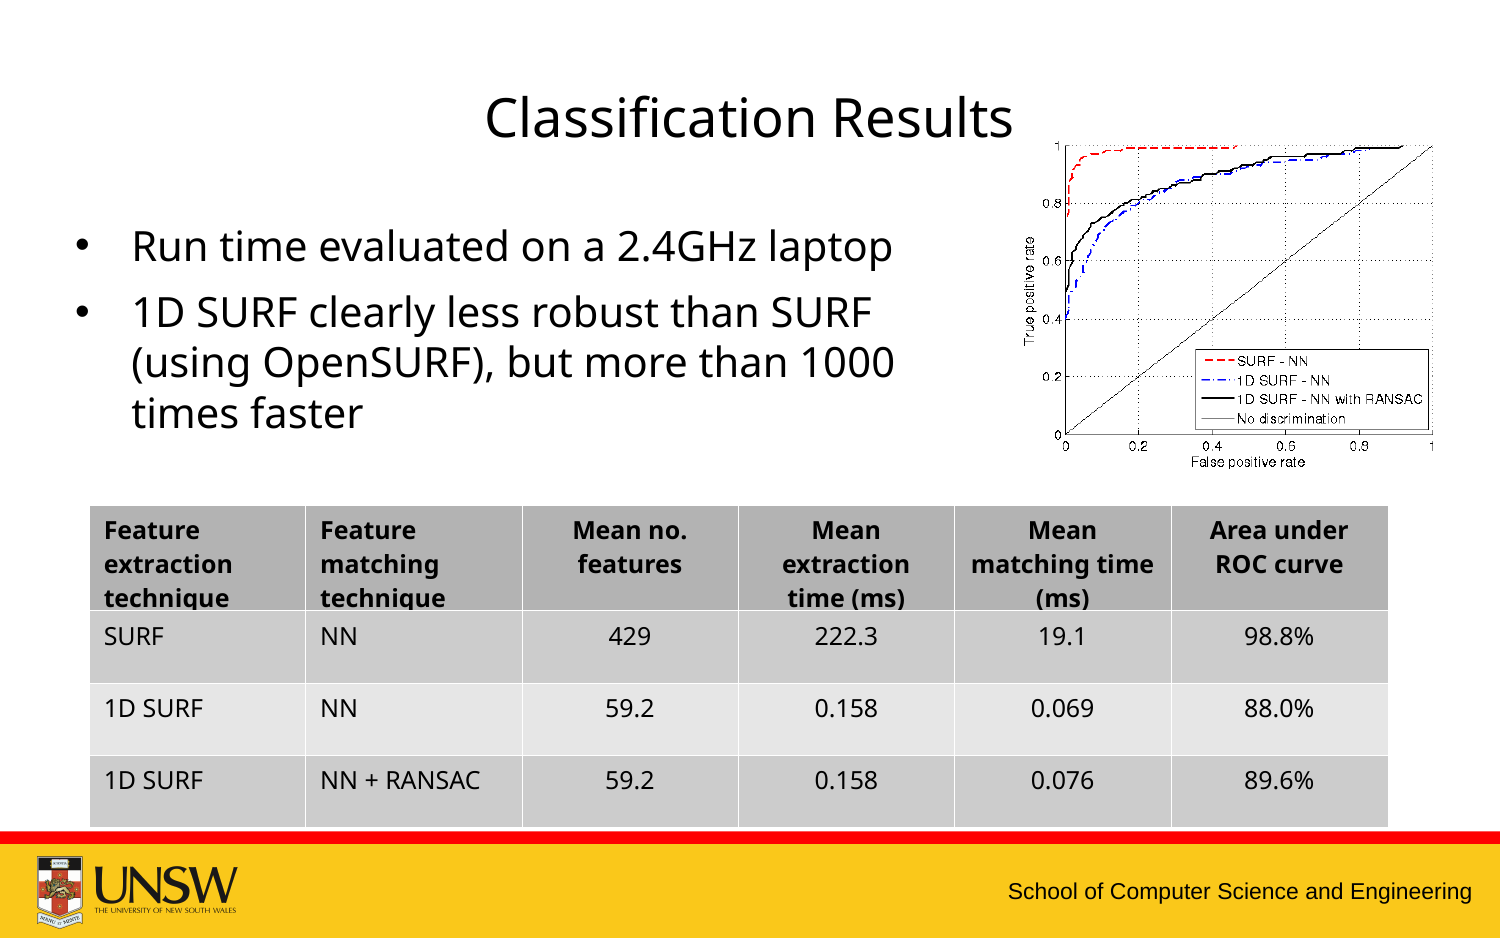

# Classification Results
Run time evaluated on a 2.4GHz laptop
1D SURF clearly less robust than SURF (using OpenSURF), but more than 1000 times faster
| Feature extraction technique | Feature matching technique | Mean no. features | Mean extraction time (ms) | Mean matching time (ms) | Area under ROC curve |
| --- | --- | --- | --- | --- | --- |
| SURF | NN | 429 | 222.3 | 19.1 | 98.8% |
| 1D SURF | NN | 59.2 | 0.158 | 0.069 | 88.0% |
| 1D SURF | NN + RANSAC | 59.2 | 0.158 | 0.076 | 89.6% |